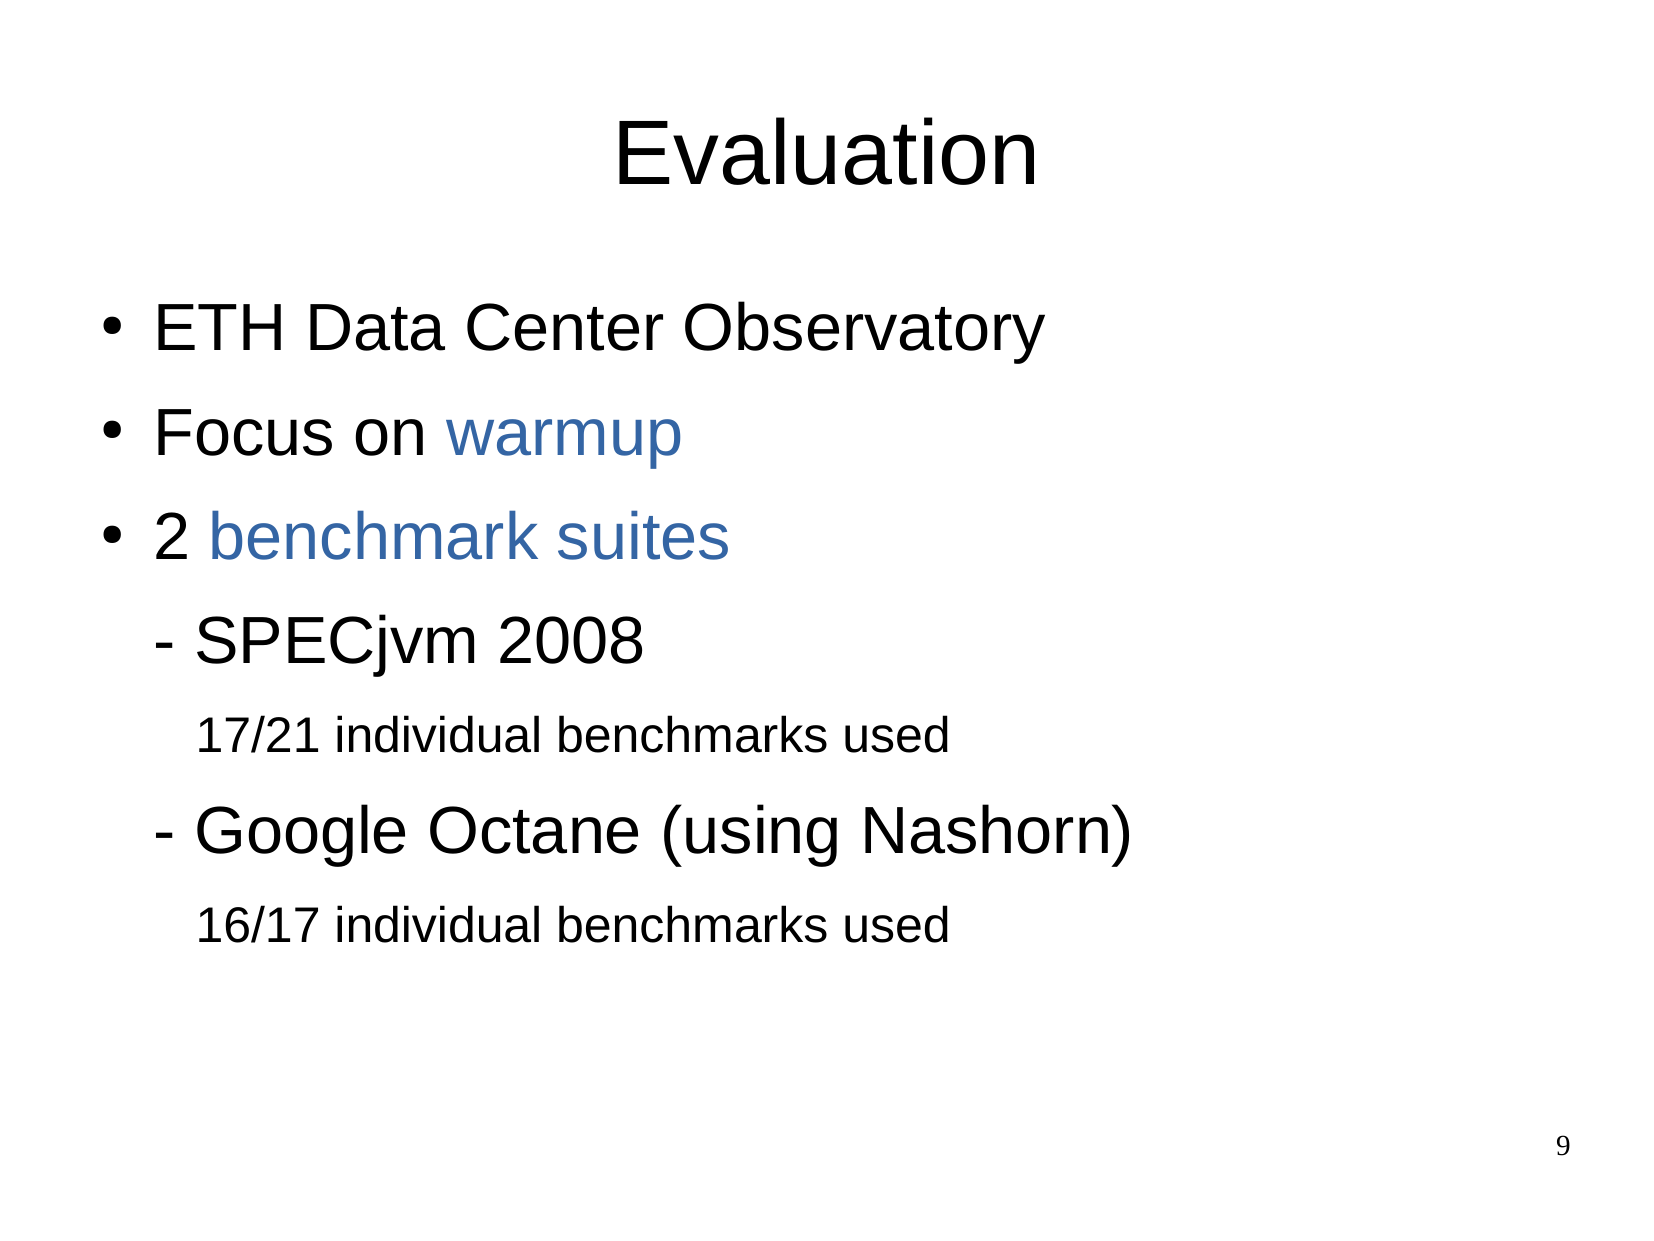

# Evaluation
ETH Data Center Observatory
Focus on warmup
2 benchmark suites
- SPECjvm 2008
 17/21 individual benchmarks used
- Google Octane (using Nashorn)
 16/17 individual benchmarks used
9